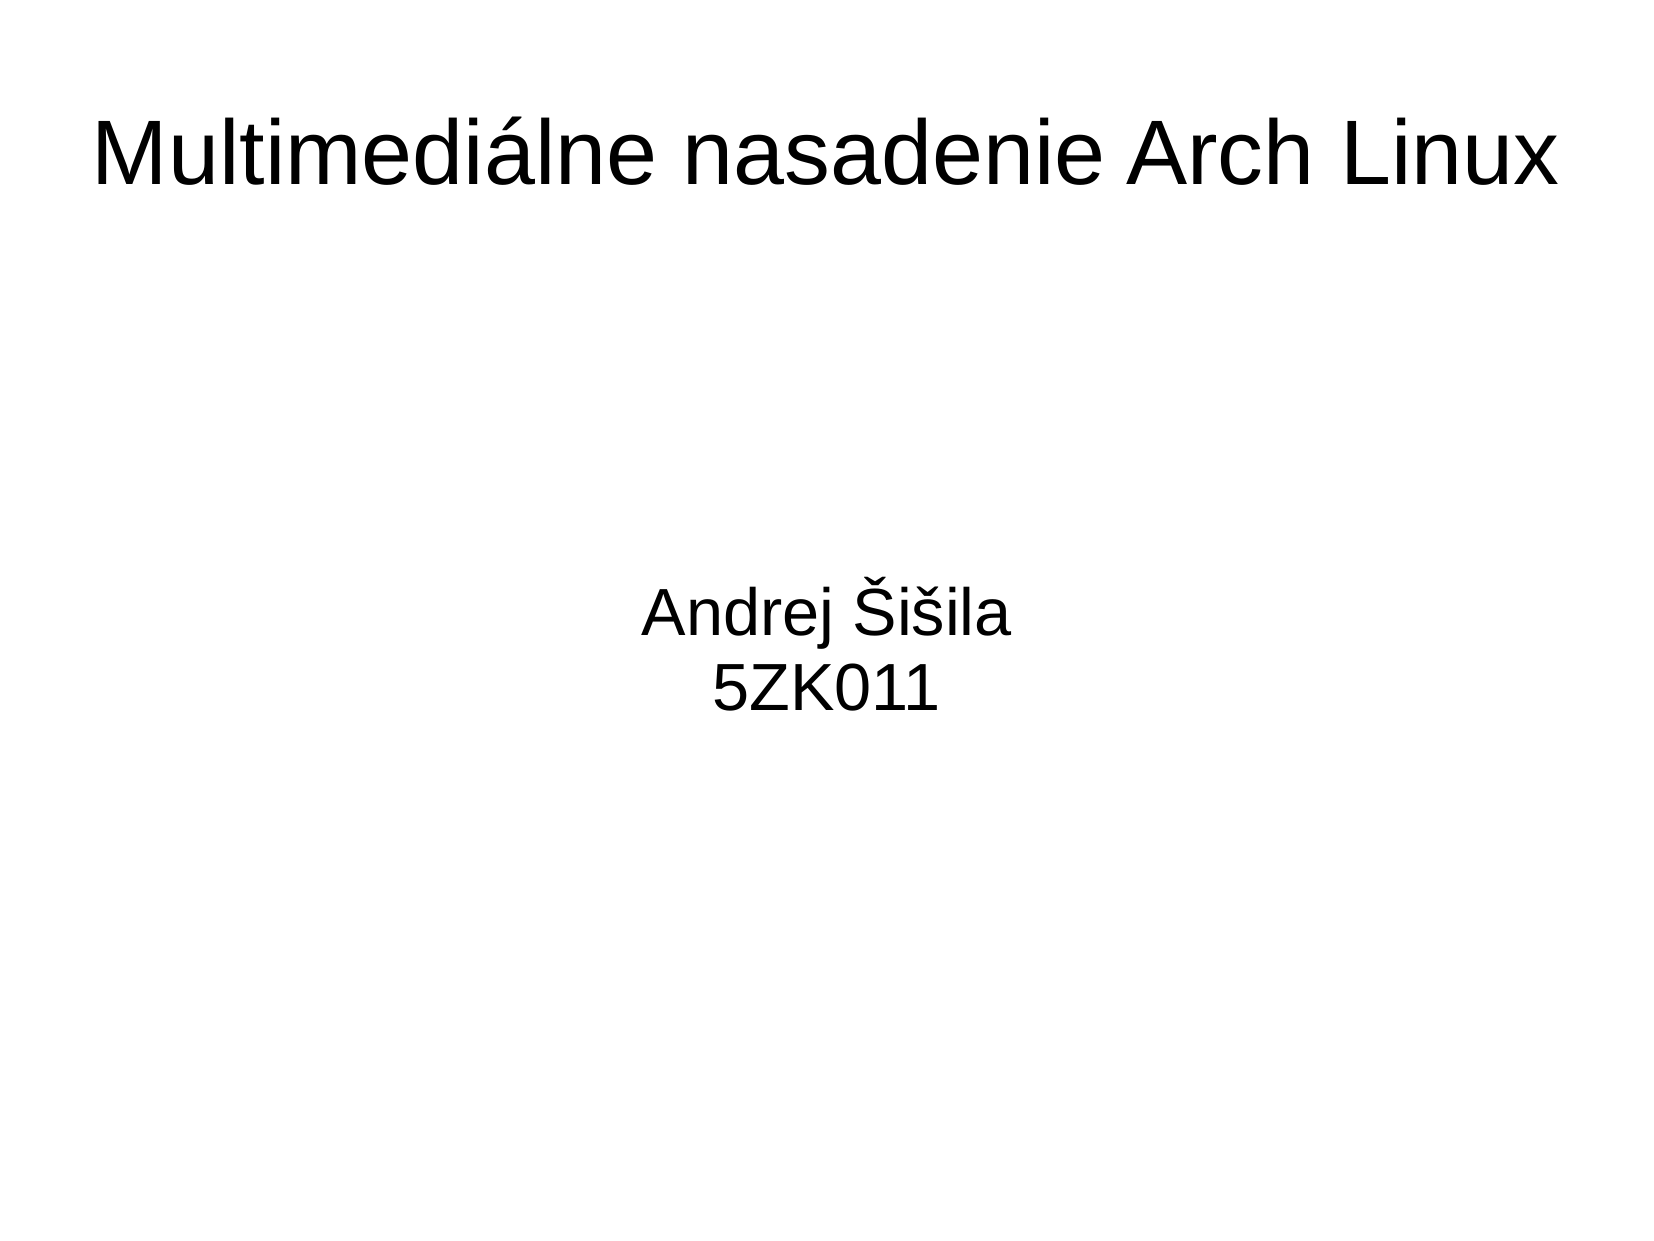

# Multimediálne nasadenie Arch Linux
Andrej Šišila
5ZK011